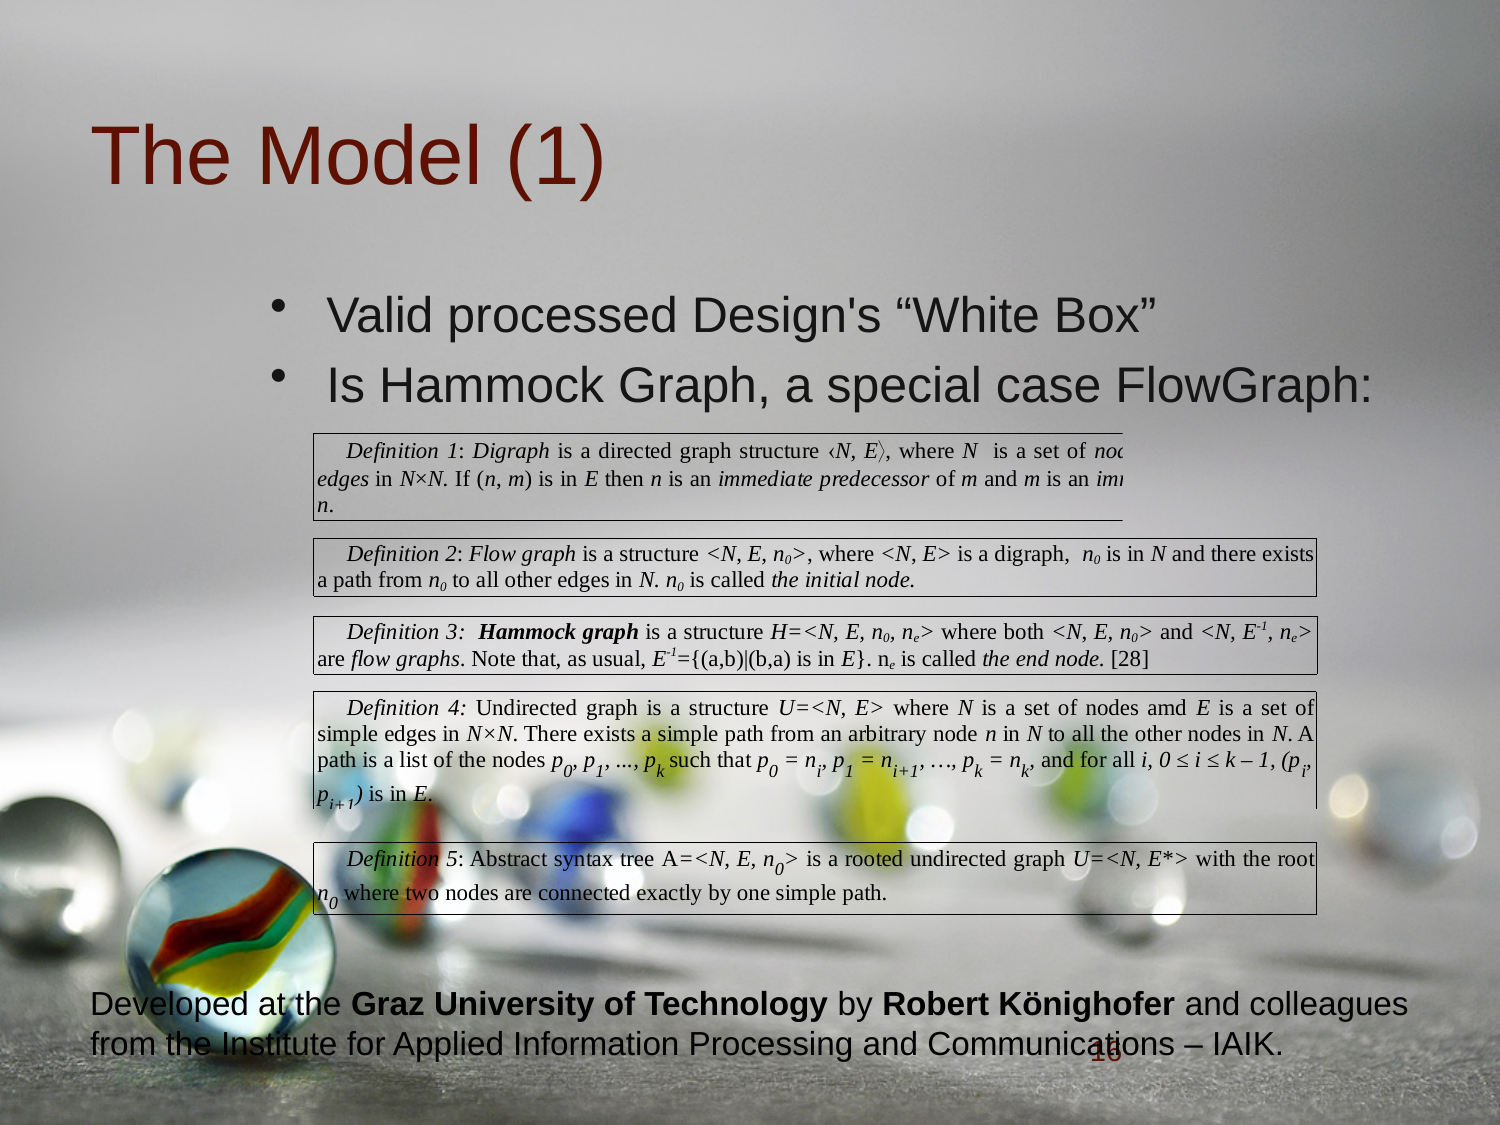

# The Model (1)
Valid processed Design's “White Box”
Is Hammock Graph, a special case FlowGraph:
Developed at the Graz University of Technology by Robert Könighofer and colleagues from the Institute for Applied Information Processing and Communications – IAIK.
Tallinn, 01.01.2016
16